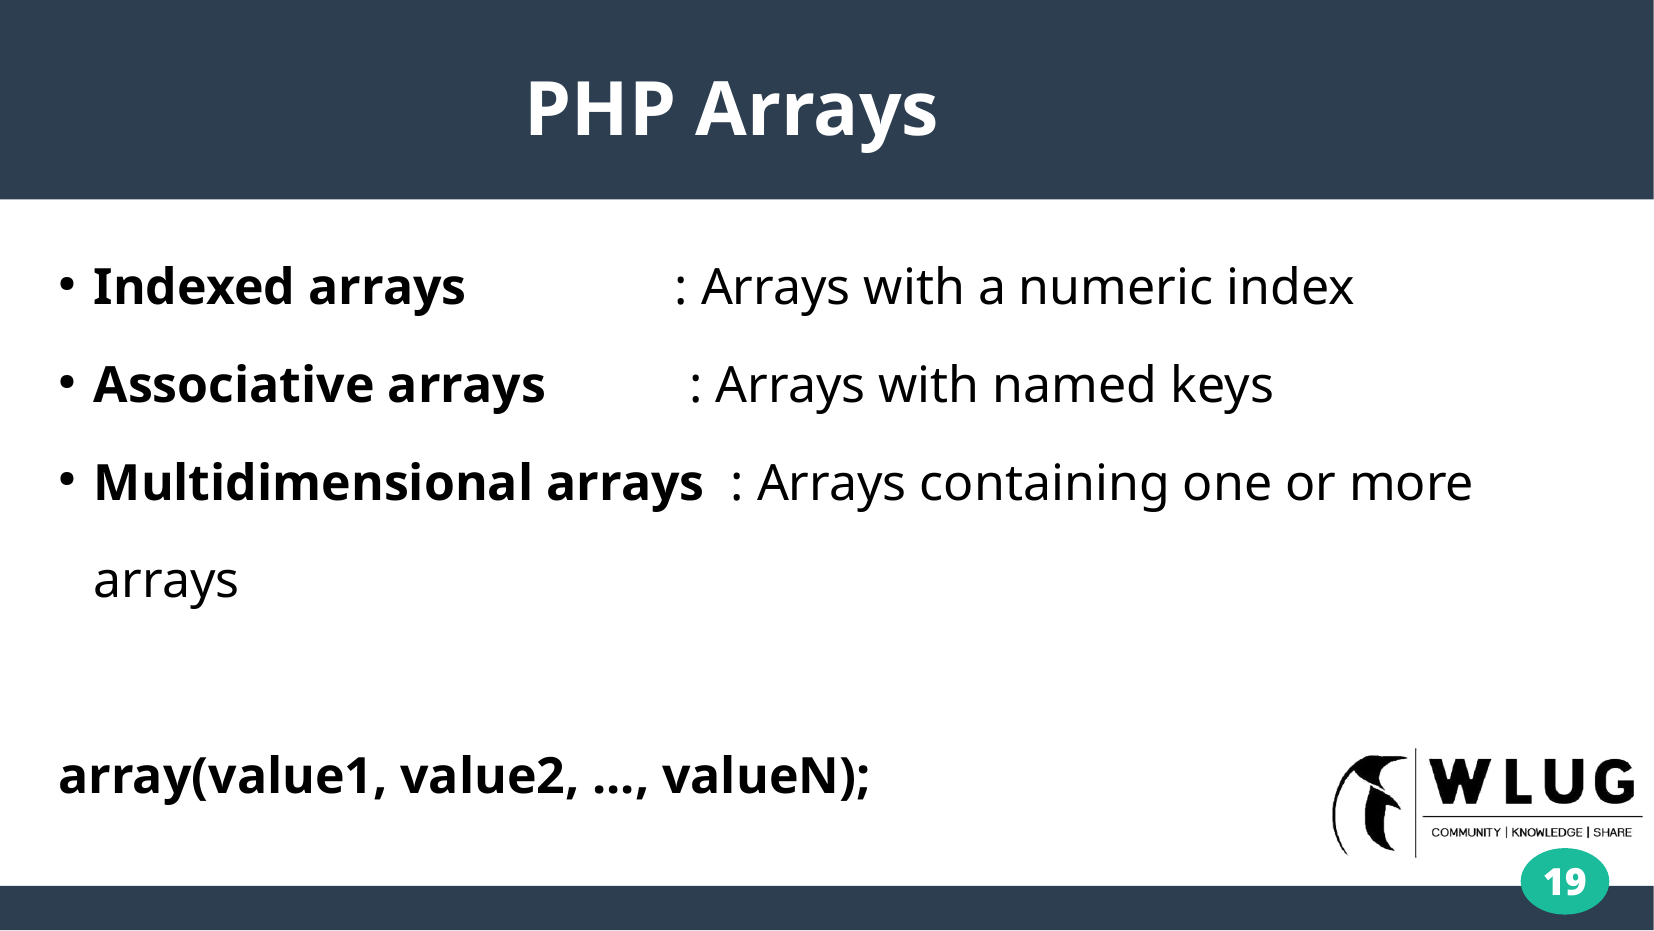

PHP Arrays
Indexed arrays : Arrays with a numeric index
Associative arrays : Arrays with named keys
Multidimensional arrays : Arrays containing one or more
arrays
array(value1, value2, ..., valueN);
19